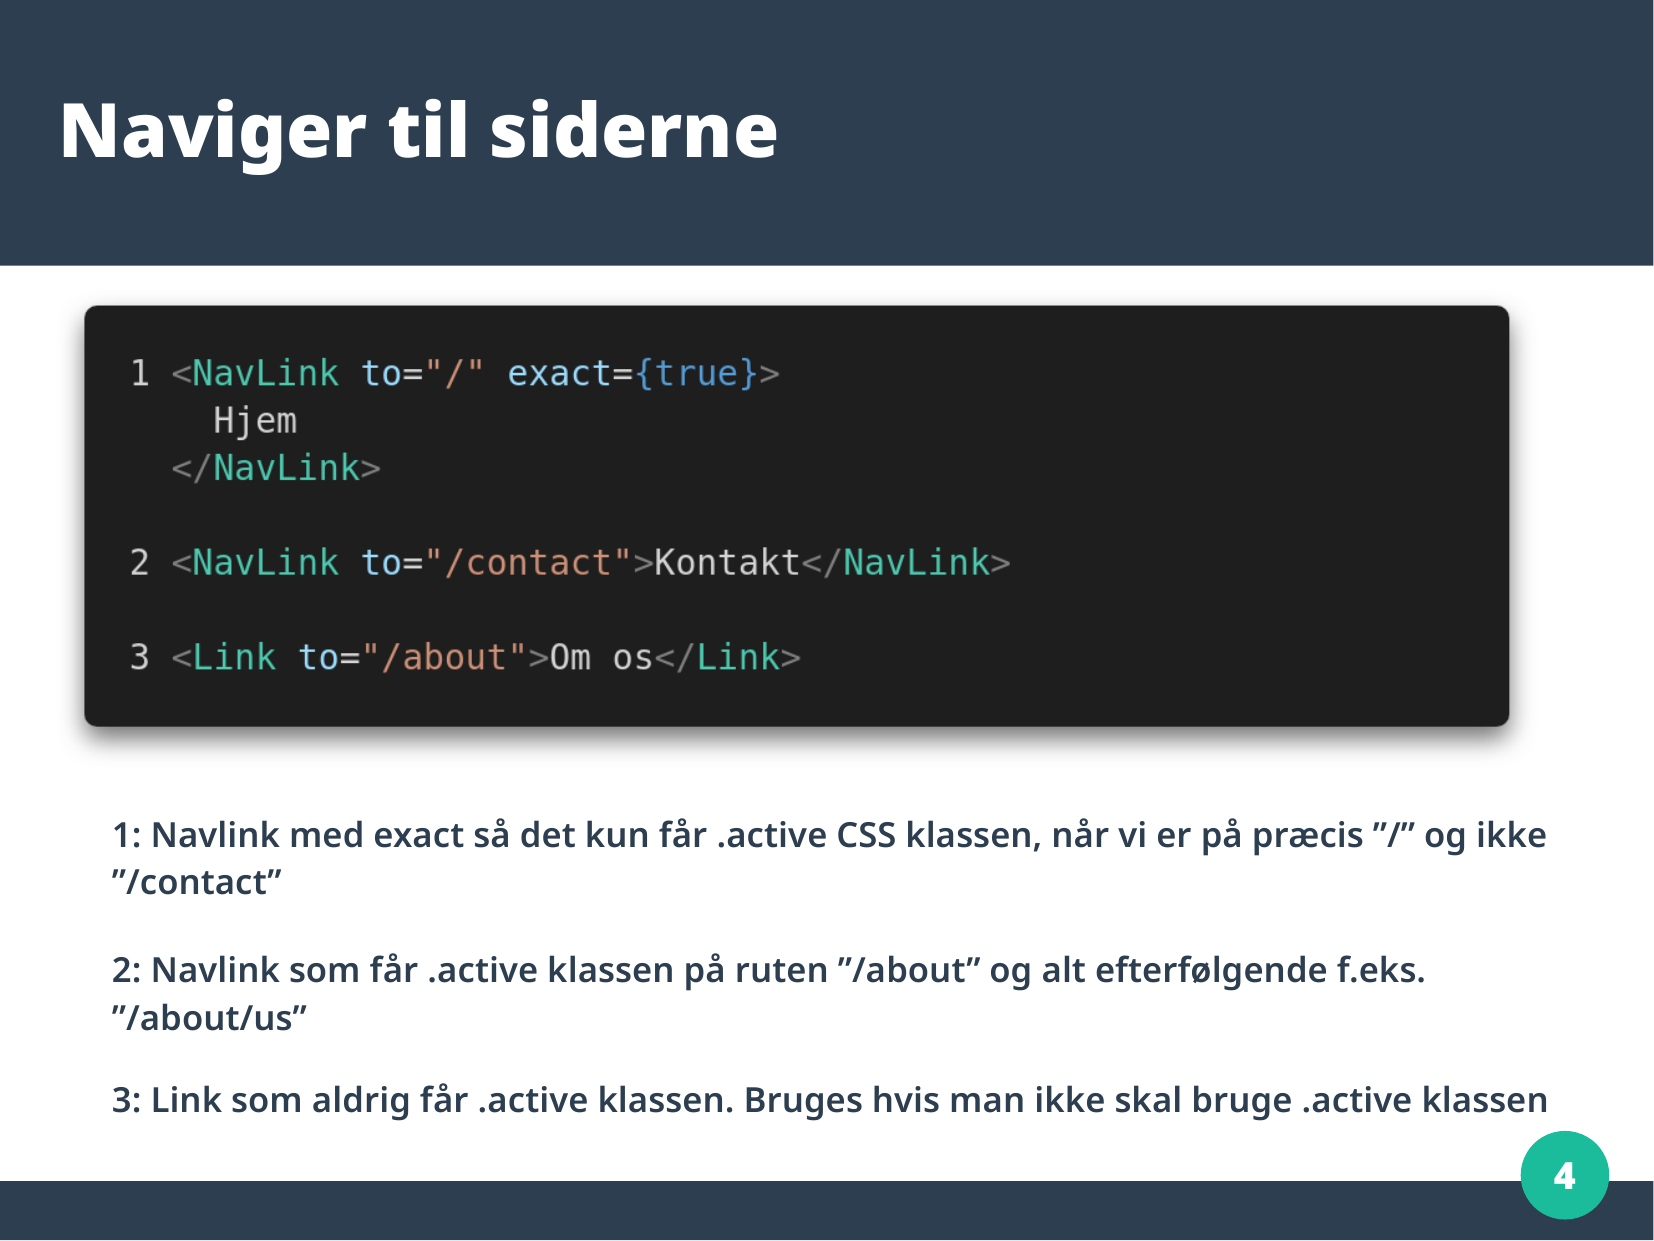

# Naviger til siderne
1: Navlink med exact så det kun får .active CSS klassen, når vi er på præcis ”/” og ikke ”/contact”
2: Navlink som får .active klassen på ruten ”/about” og alt efterfølgende f.eks. ”/about/us”
3: Link som aldrig får .active klassen. Bruges hvis man ikke skal bruge .active klassen
4